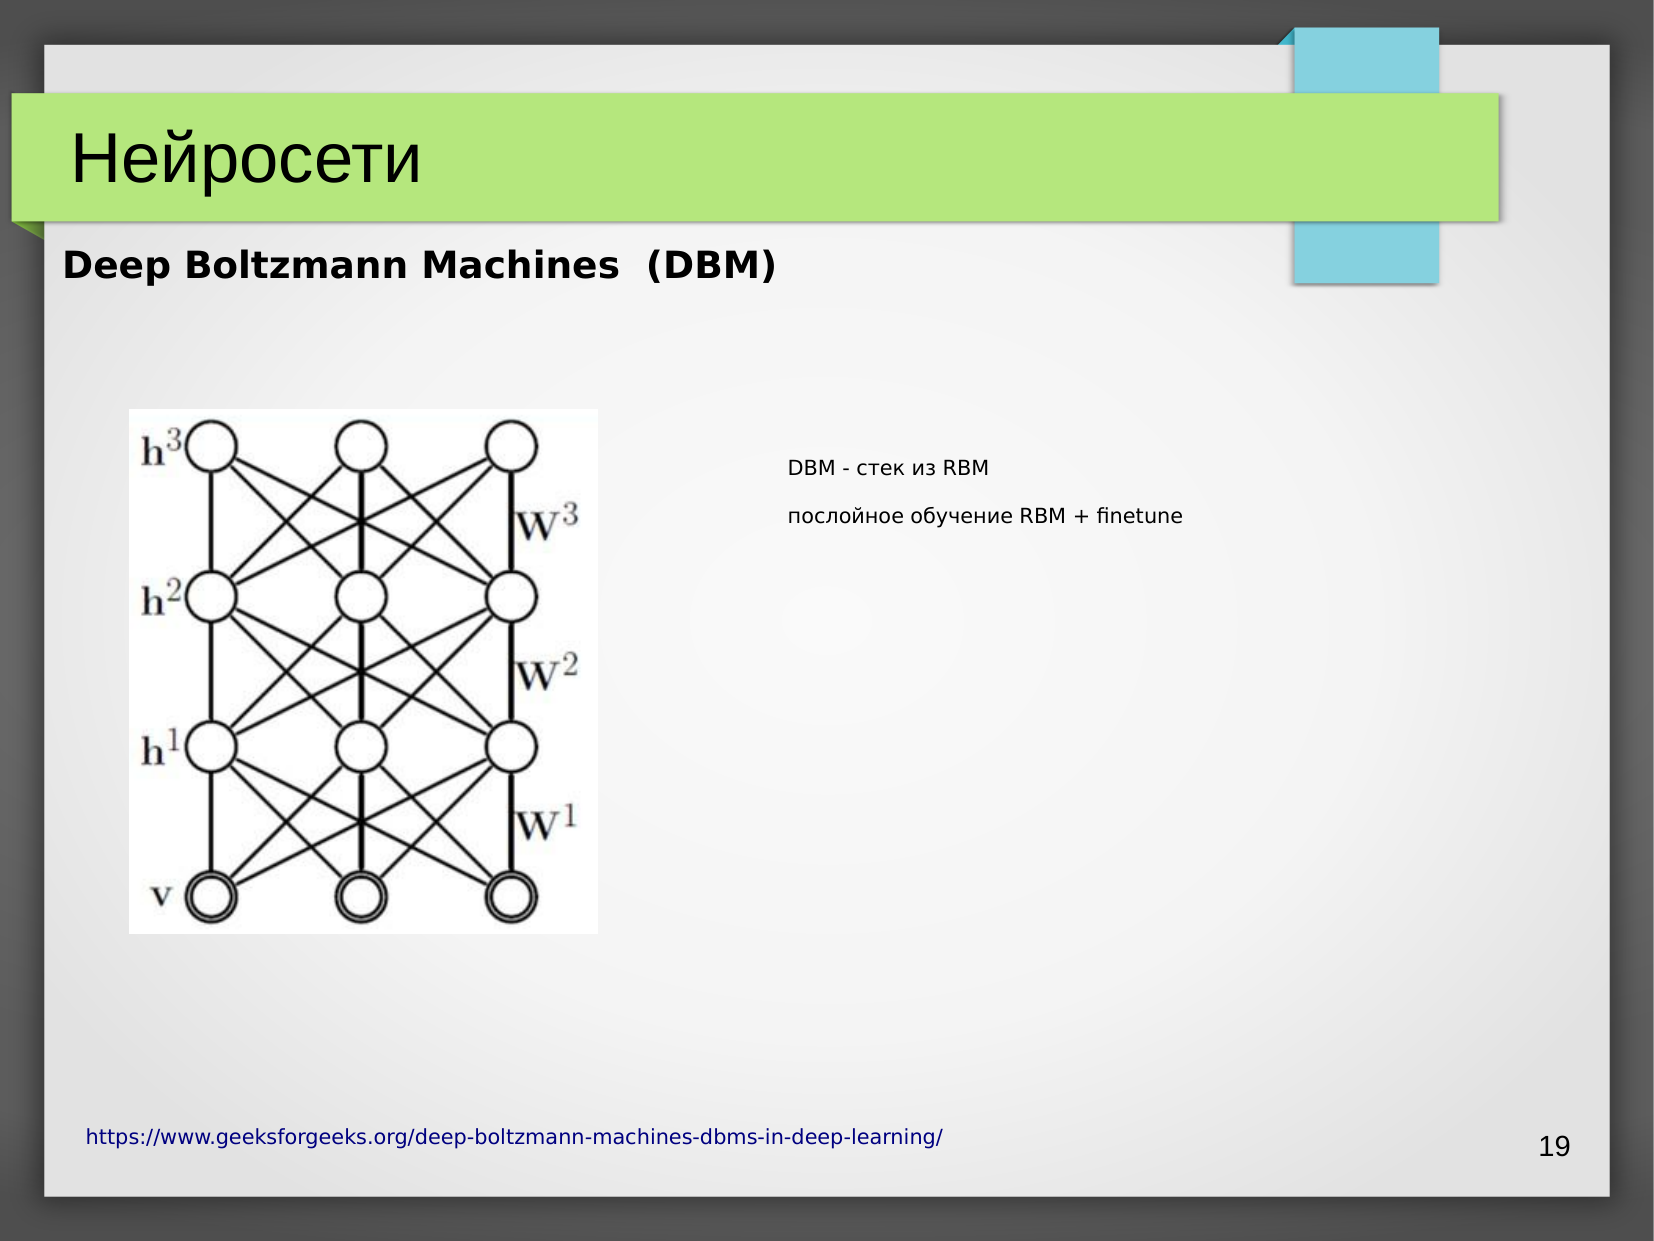

# Нейросети
Deep Boltzmann Machines (DBM)
DBM - стек из RBM
послойное обучение RBM + finetune
https://www.geeksforgeeks.org/deep-boltzmann-machines-dbms-in-deep-learning/
19